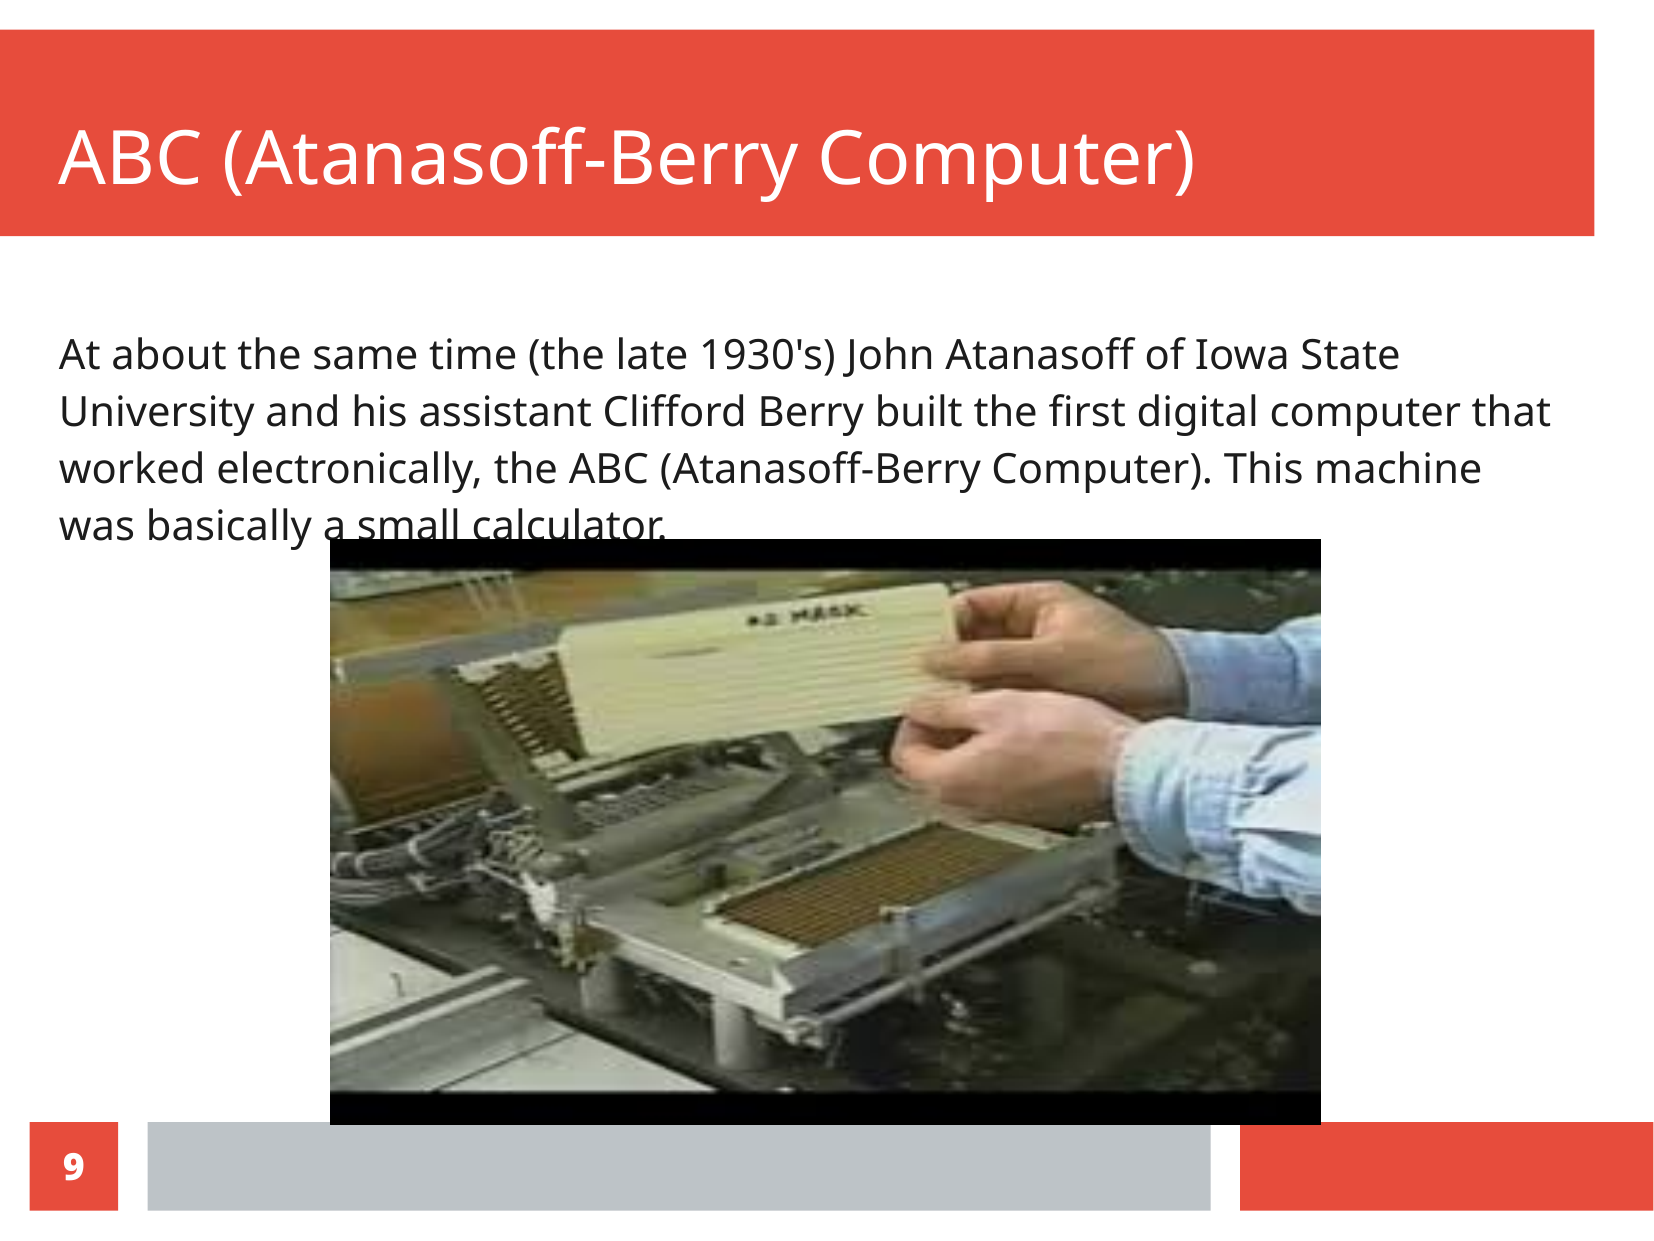

# ABC (Atanasoff-Berry Computer)
At about the same time (the late 1930's) John Atanasoff of Iowa State University and his assistant Clifford Berry built the first digital computer that worked electronically, the ABC (Atanasoff-Berry Computer). This machine was basically a small calculator.
9